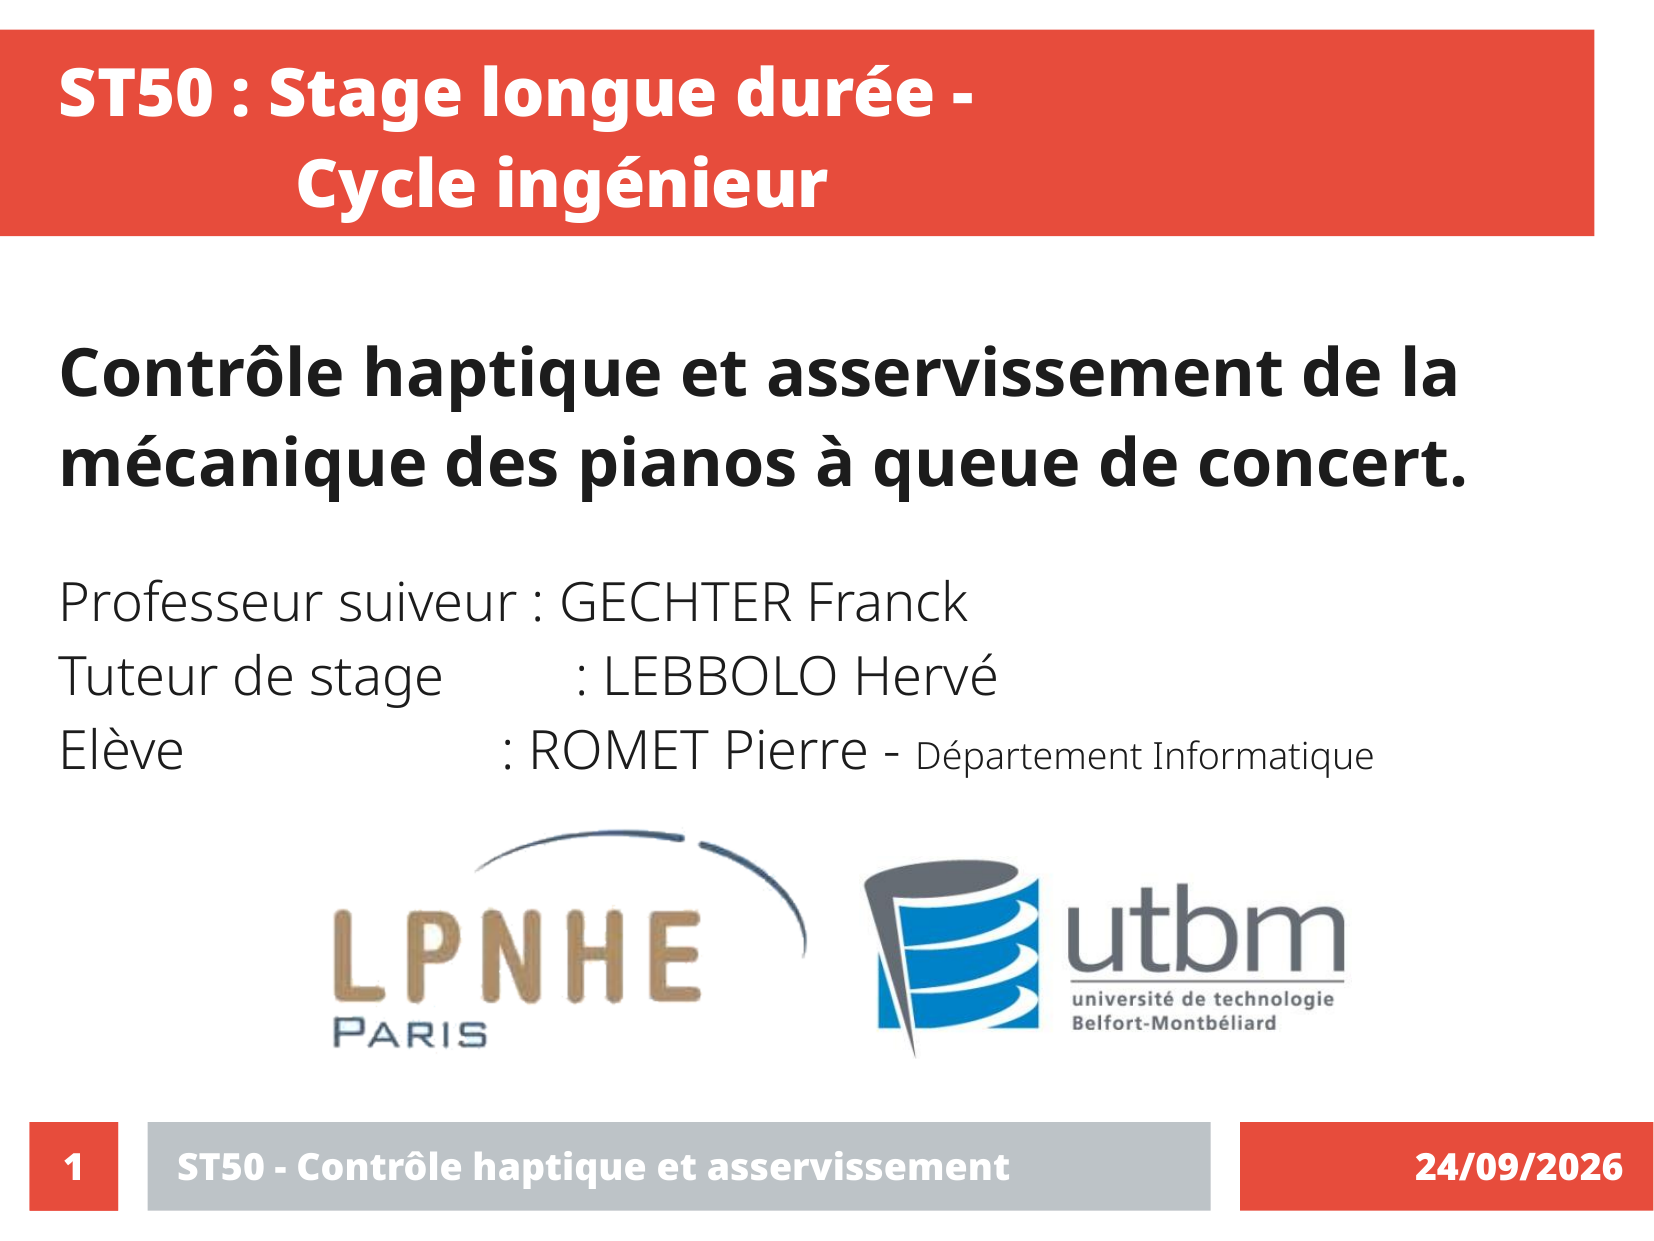

# ST50 : Stage longue durée - Cycle ingénieur
Contrôle haptique et asservissement de la mécanique des pianos à queue de concert.
Professeur suiveur : GECHTER Franck
Tuteur de stage 		: LEBBOLO Hervé
Elève 					: ROMET Pierre - Département Informatique
1
ST50 - Contrôle haptique et asservissement